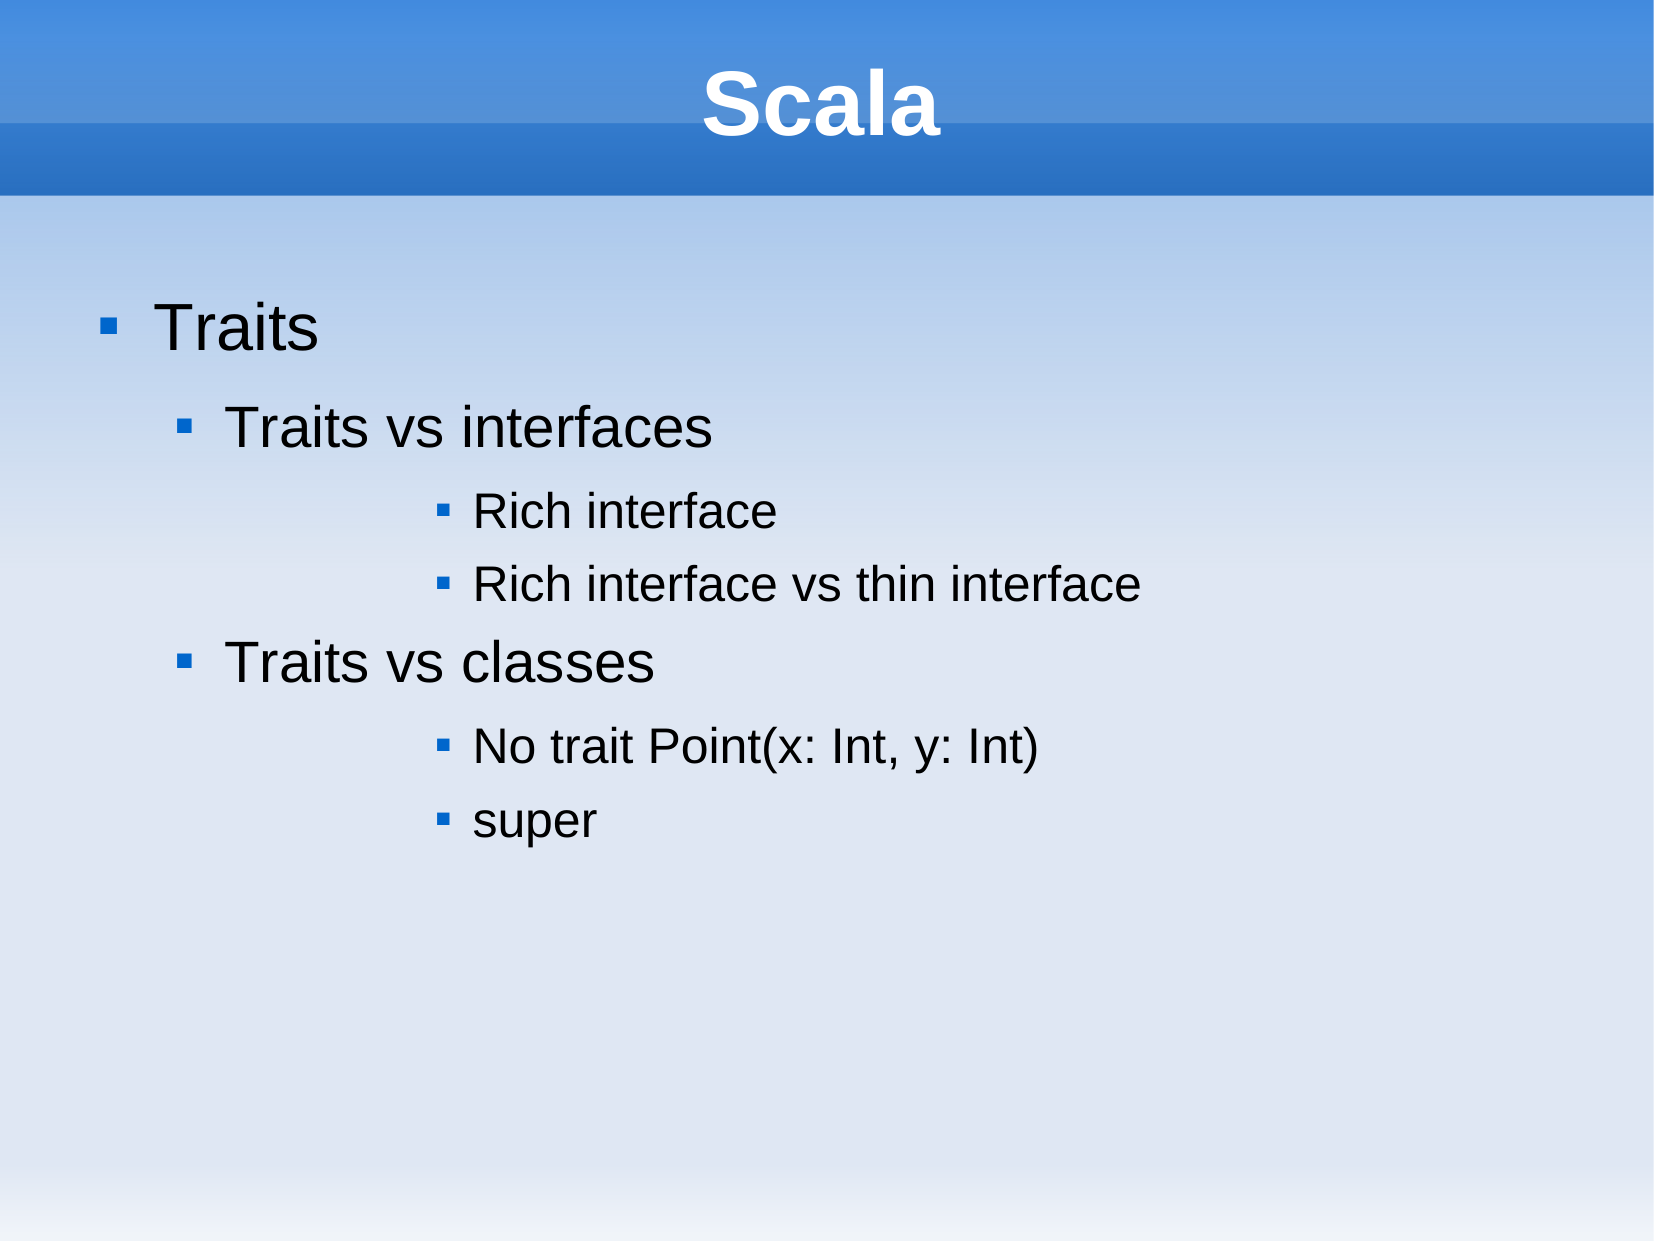

# Scala
Traits
Traits vs interfaces
Rich interface
Rich interface vs thin interface
Traits vs classes
No trait Point(x: Int, y: Int)
super